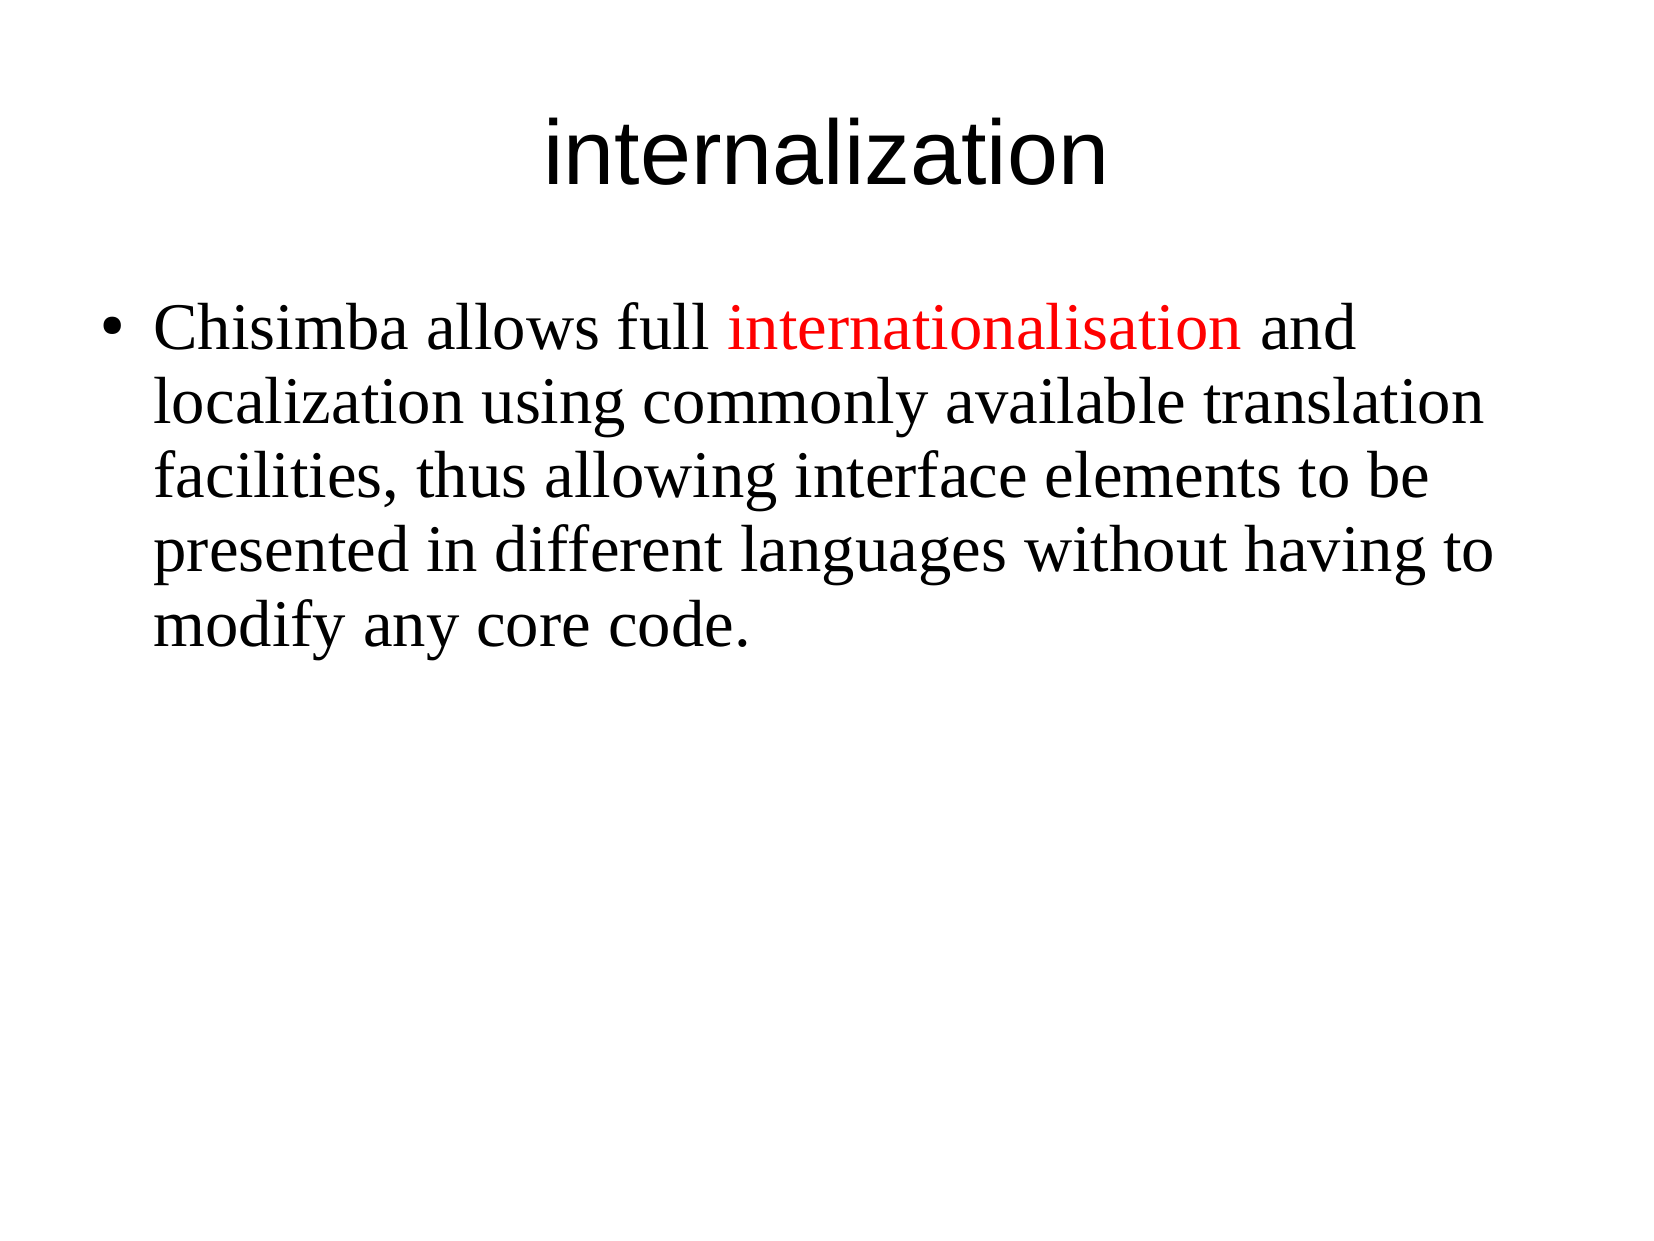

# internalization
Chisimba allows full internationalisation and localization using commonly available translation facilities, thus allowing interface elements to be presented in different languages without having to modify any core code.